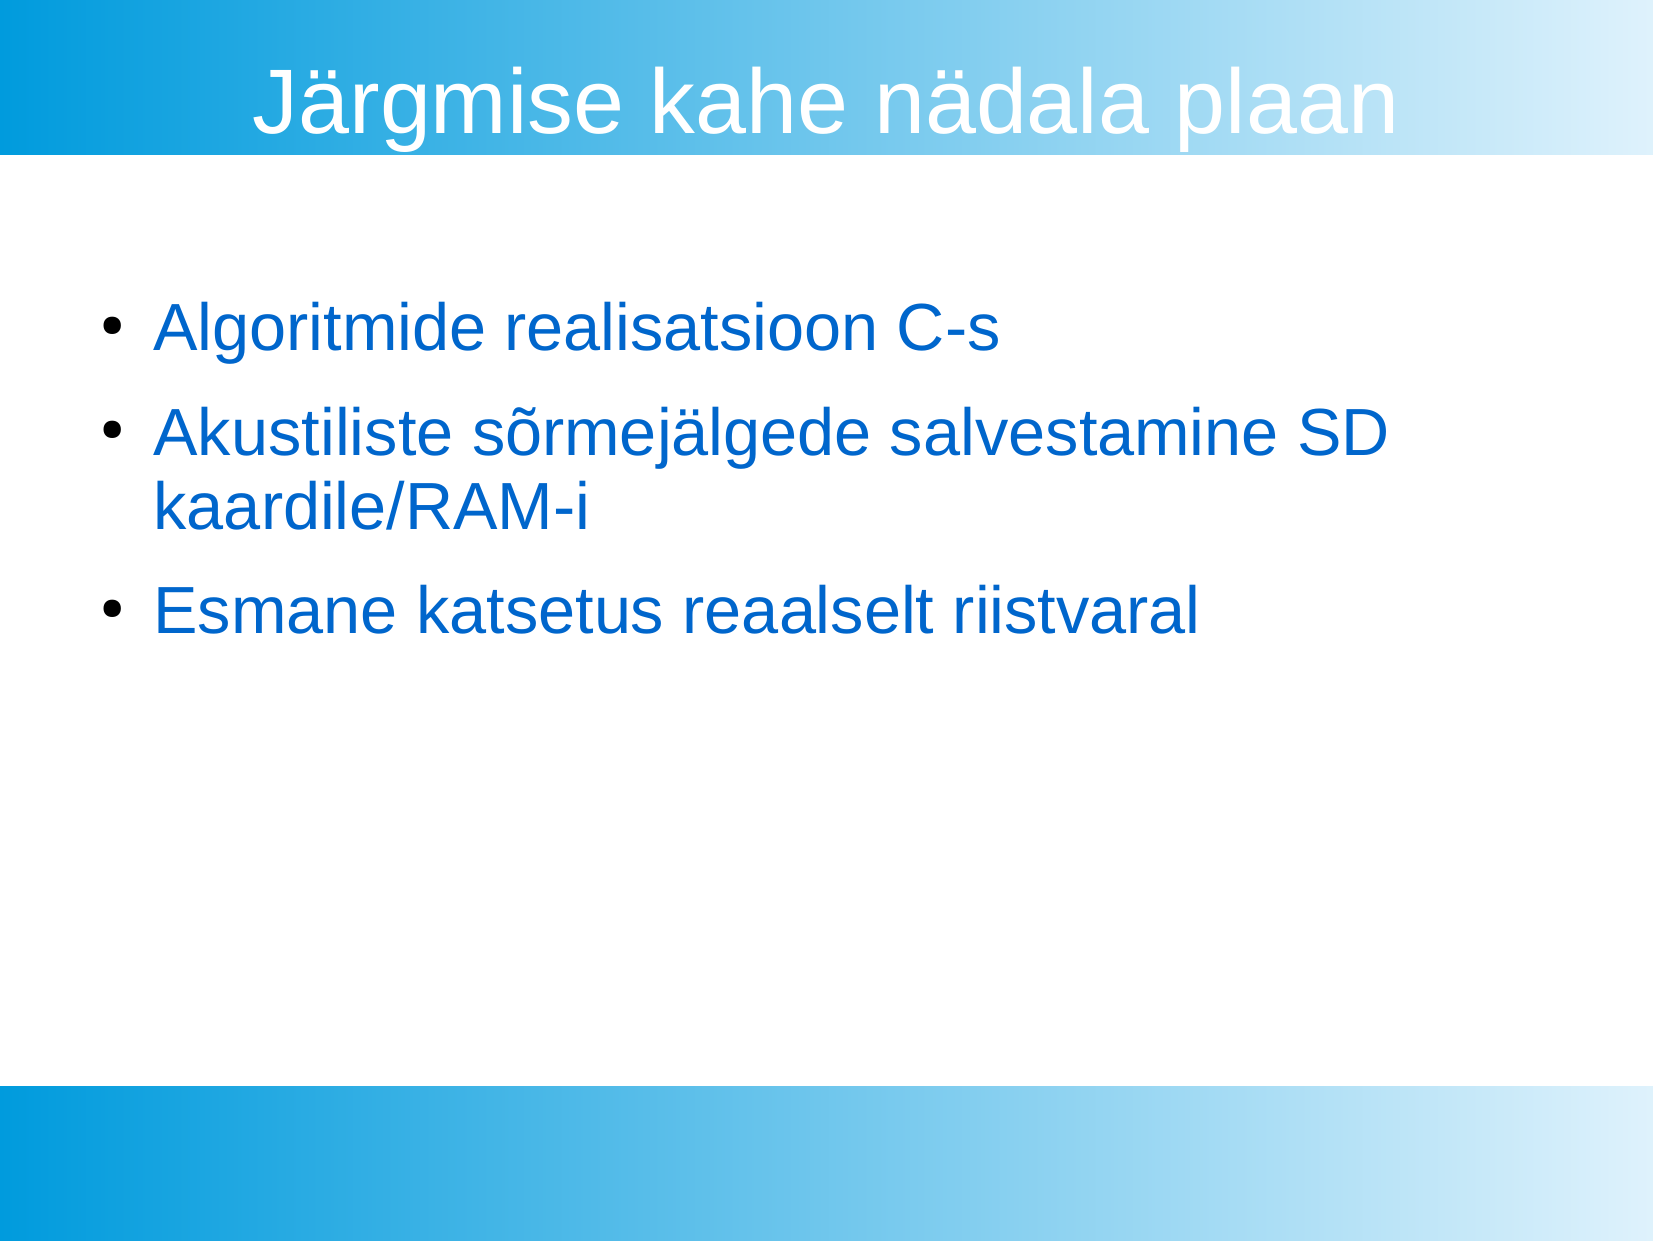

# Järgmise kahe nädala plaan
Algoritmide realisatsioon C-s
Akustiliste sõrmejälgede salvestamine SD kaardile/RAM-i
Esmane katsetus reaalselt riistvaral